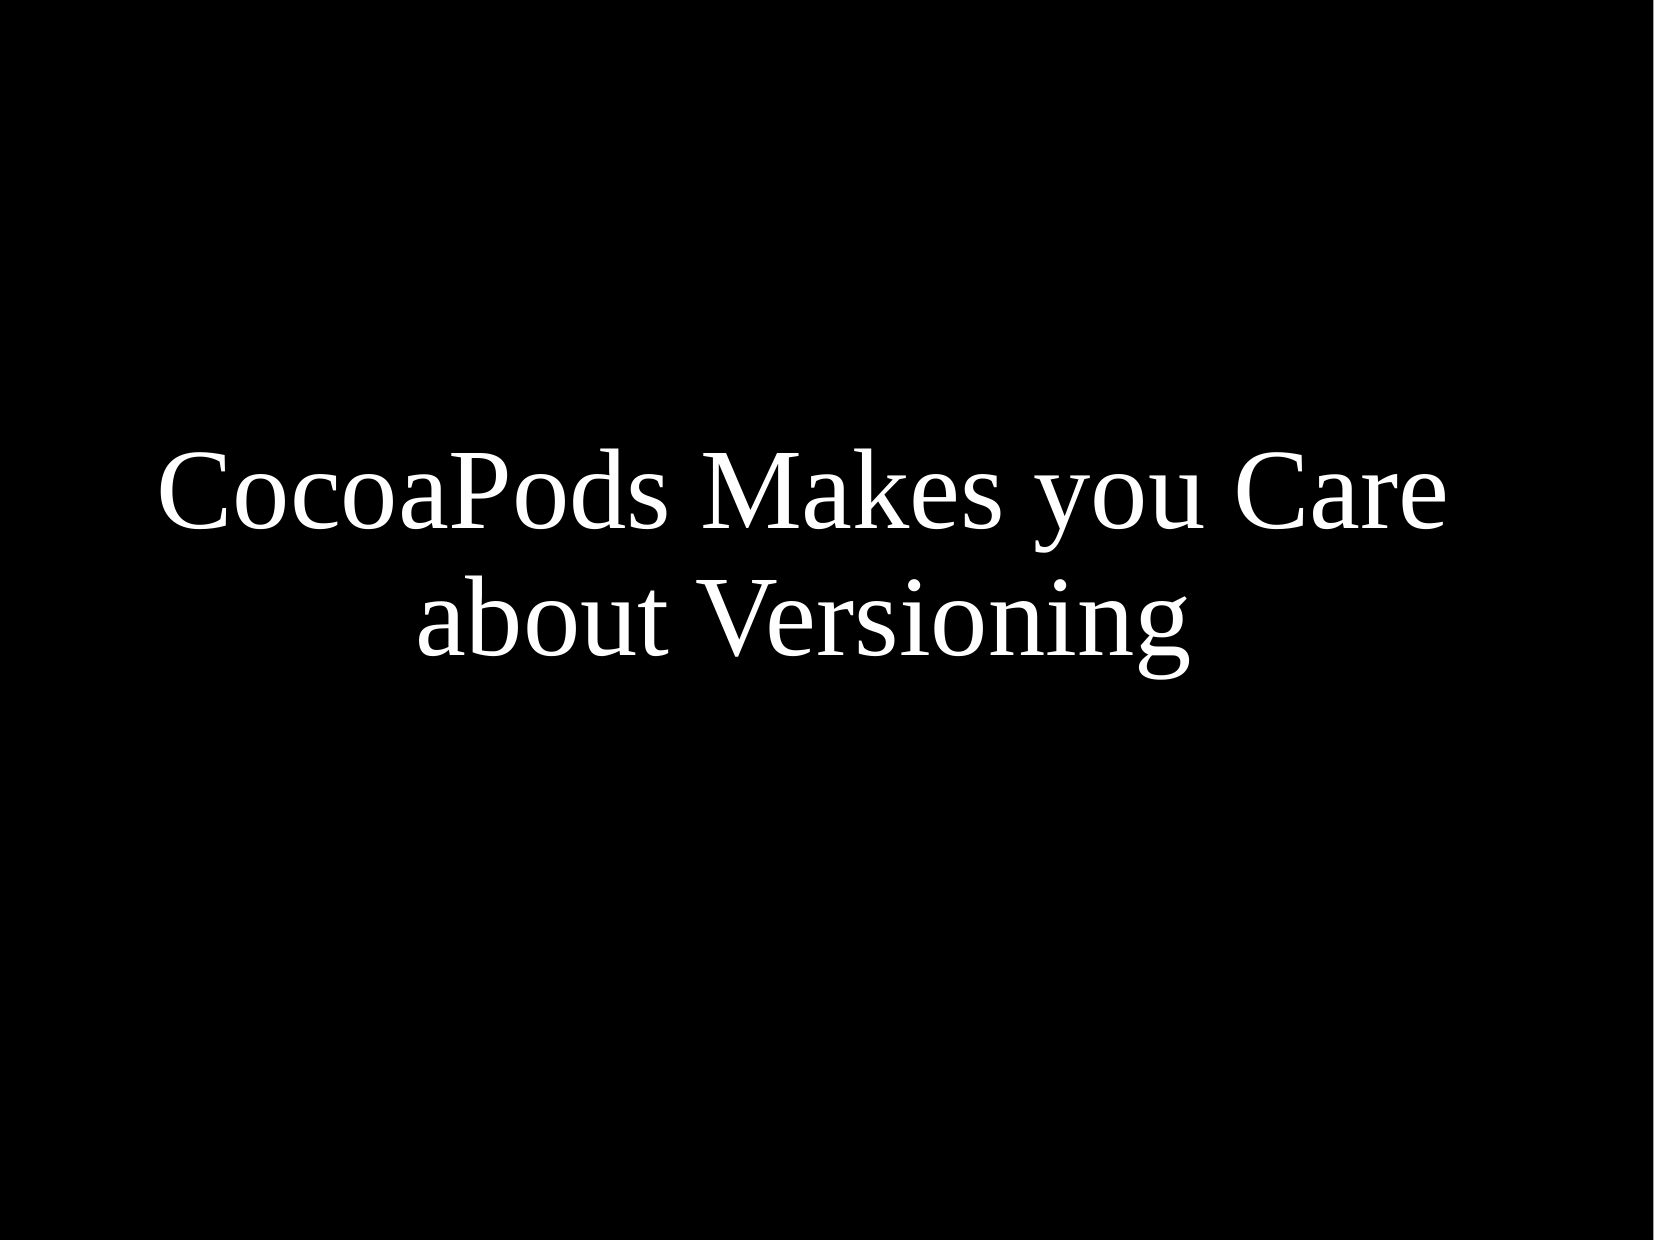

# CocoaPods Makes you Care about Versioning